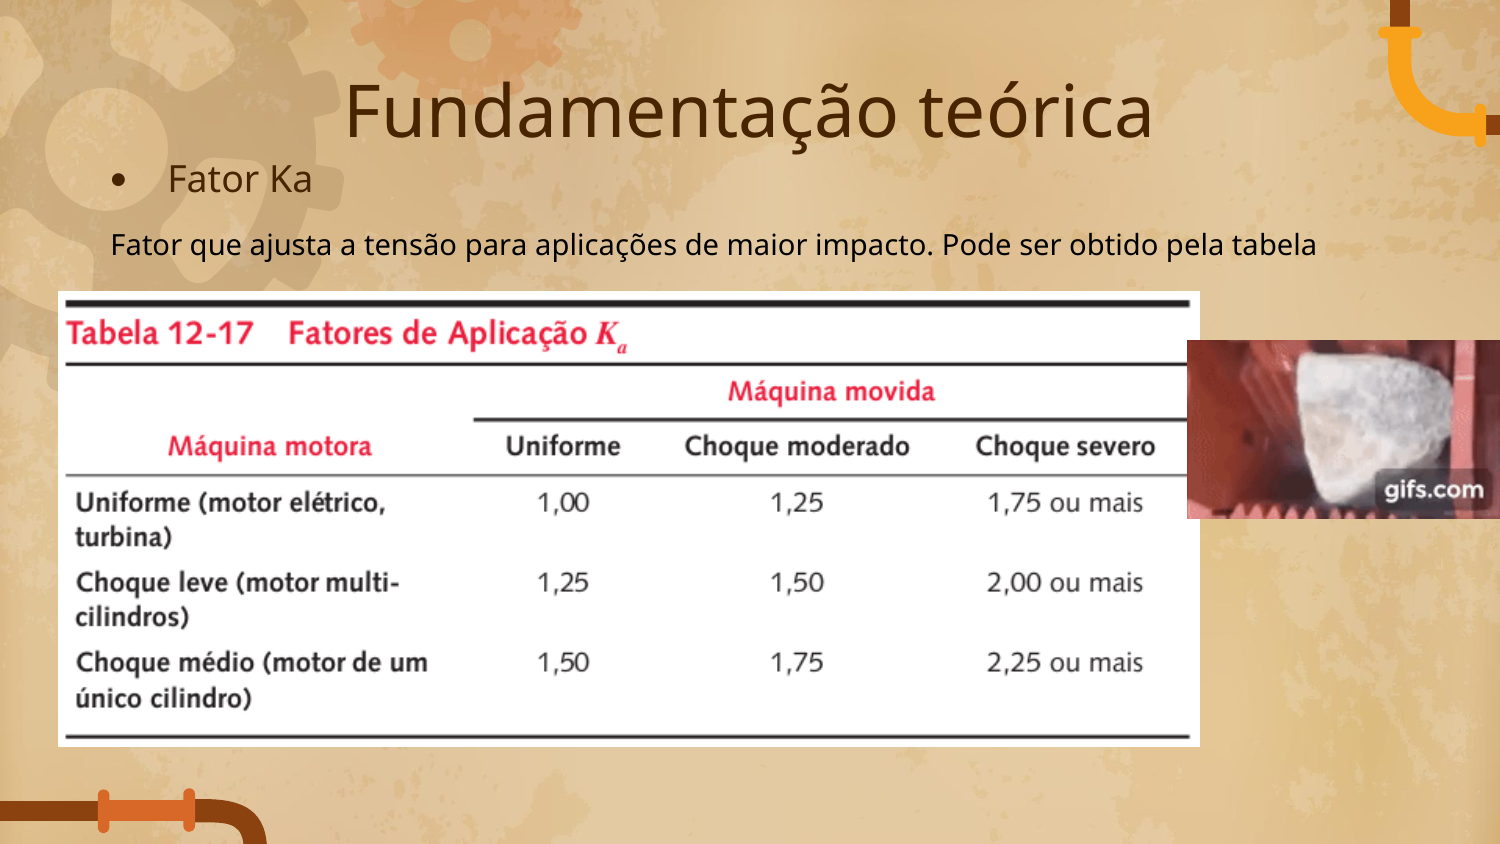

Fundamentação teórica
# Fator Ka
Fator que ajusta a tensão para aplicações de maior impacto. Pode ser obtido pela tabela